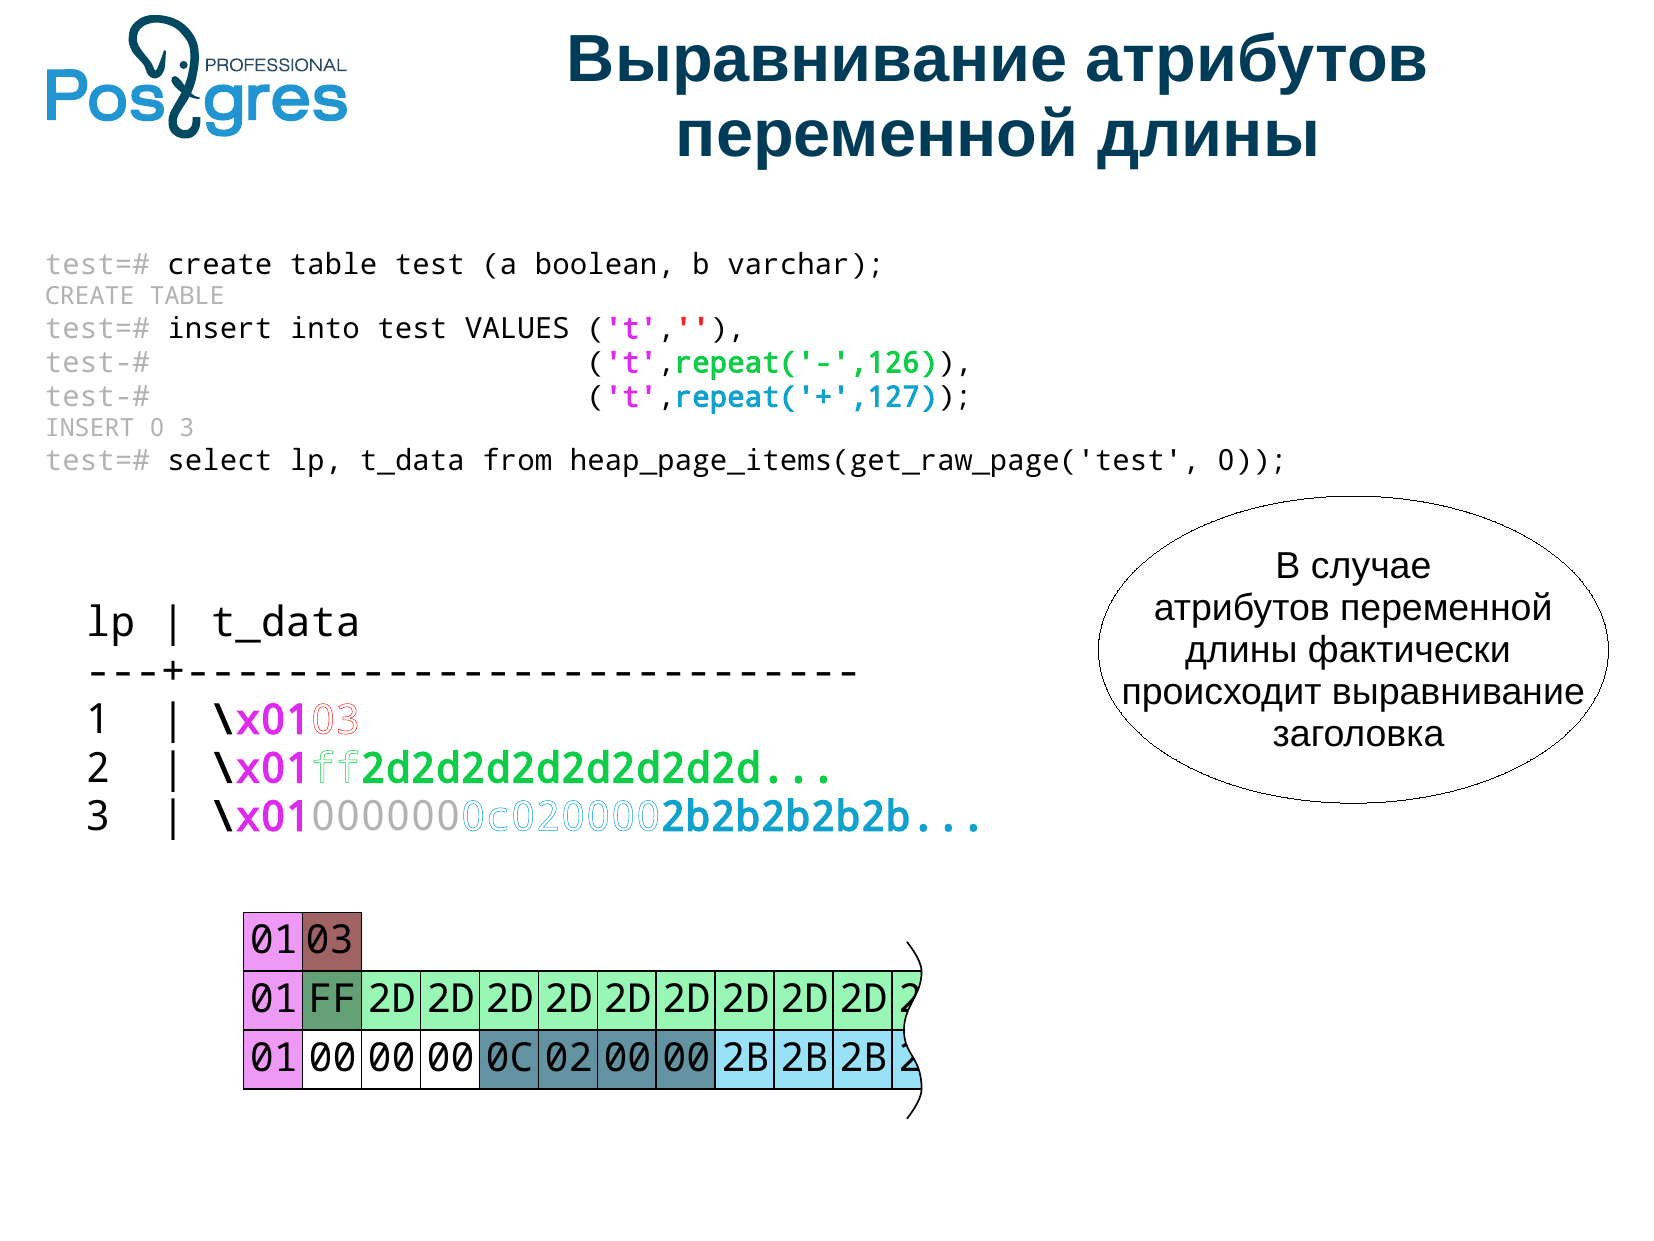

# Выравнивание атрибутов переменной длины
test=# create table test (a boolean, b varchar);
CREATE TABLE
test=# insert into test VALUES ('t',''),
test-# ('t',repeat('-',126)),
test-# ('t',repeat('+',127));
INSERT 0 3
test=# select lp, t_data from heap_page_items(get_raw_page('test', 0));
В случае
атрибутов переменной
длины фактически
происходит выравнивание
 заголовка
lp | t_data
---+---------------------------
1 | \x0103
2 | \x01ff2d2d2d2d2d2d2d2d...
3 | \x010000000c0200002b2b2b2b2b...